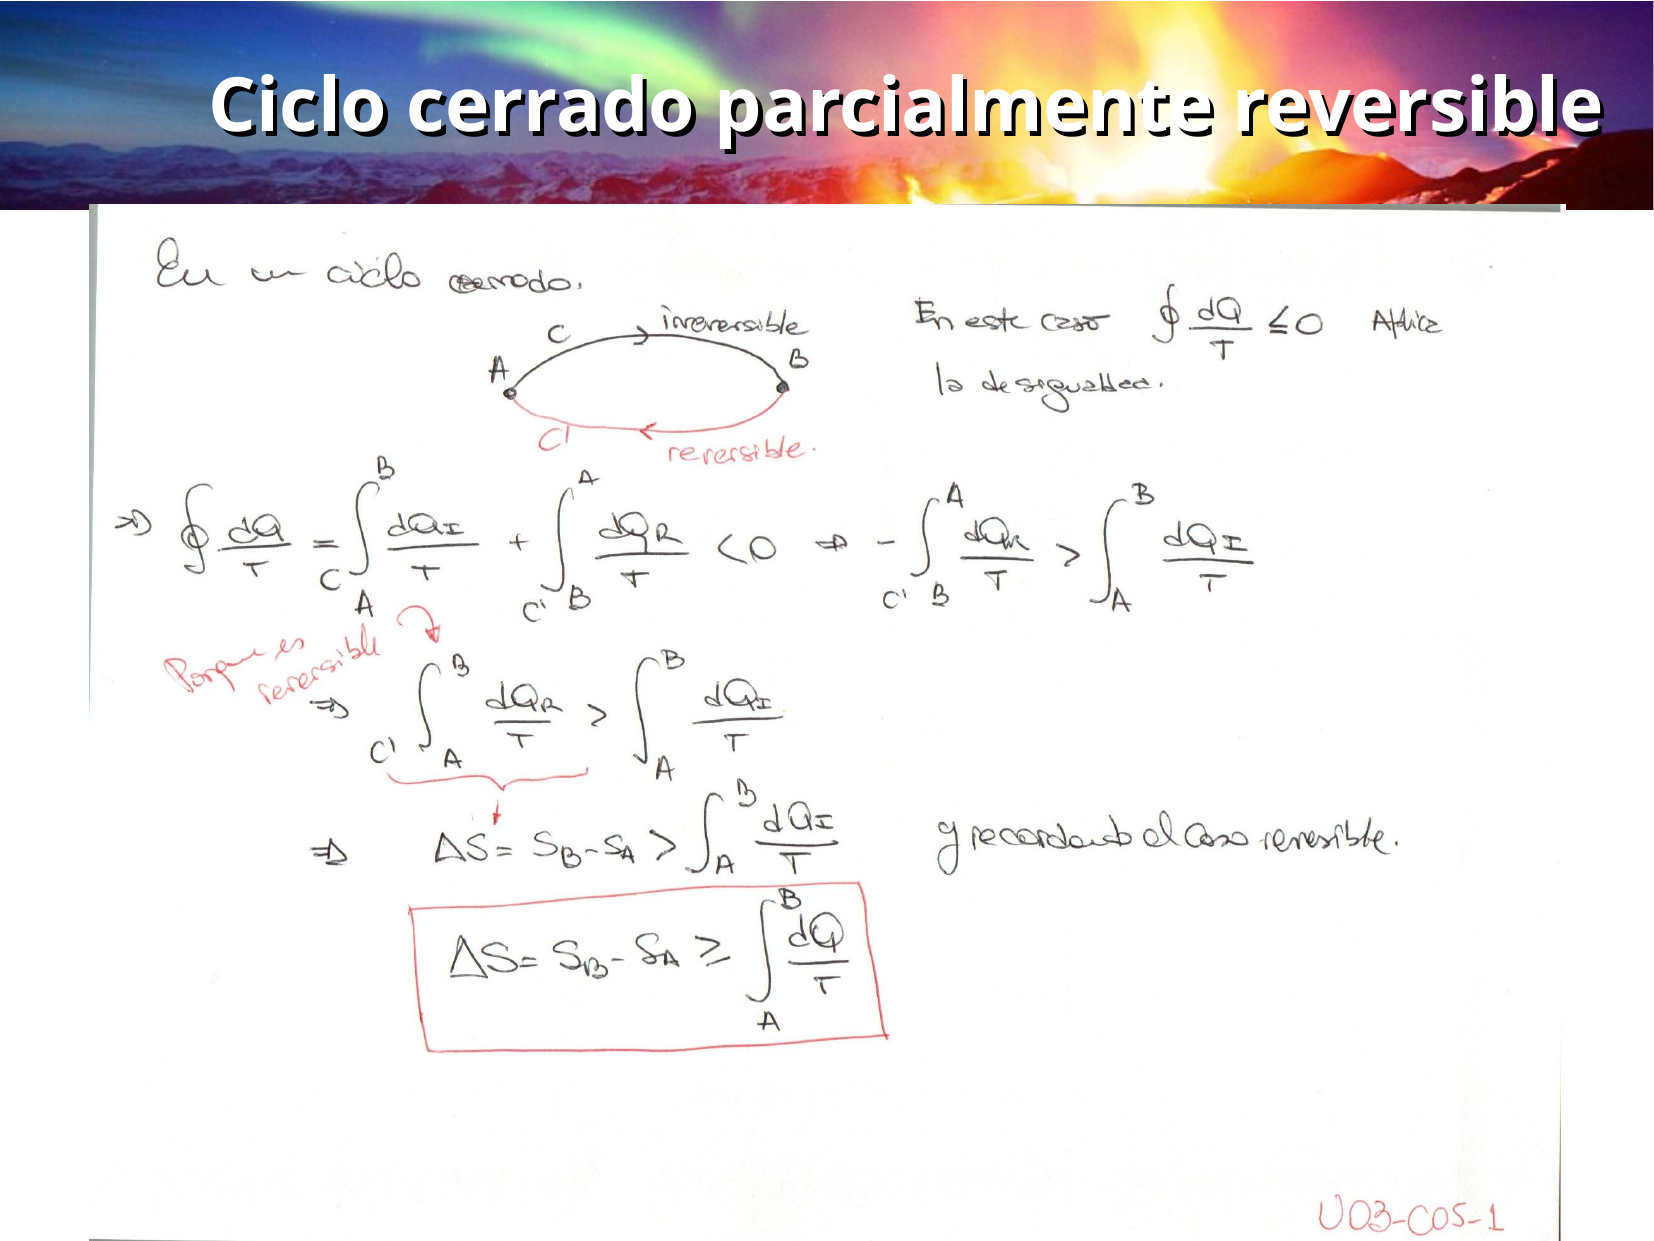

# Ciclo cerrado parcialmente reversible
FÍSICA III B
24